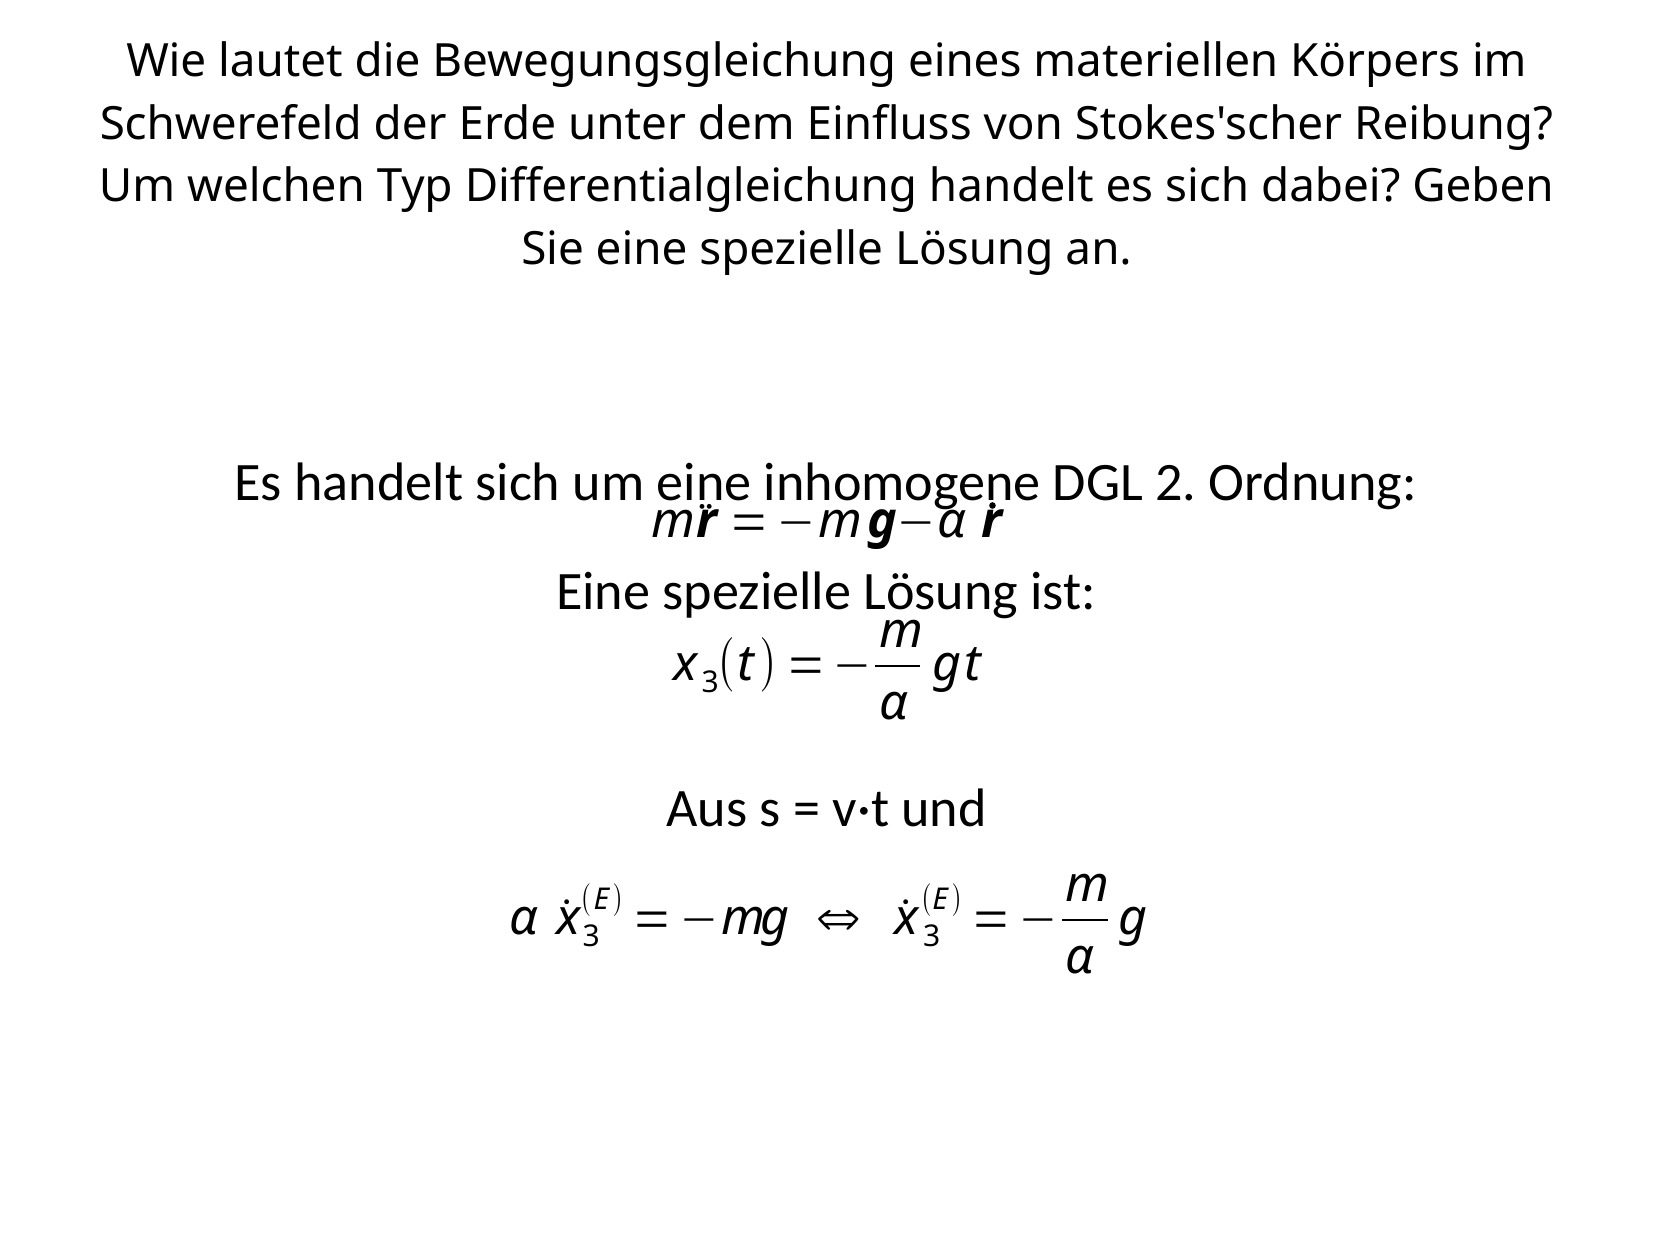

# Wie lautet die Bewegungsgleichung eines materiellen Körpers im Schwerefeld der Erde unter dem Einfluss von Stokes'scher Reibung? Um welchen Typ Differentialgleichung handelt es sich dabei? Geben Sie eine spezielle Lösung an.
Es handelt sich um eine inhomogene DGL 2. Ordnung:
Eine spezielle Lösung ist:
Aus s = v·t und